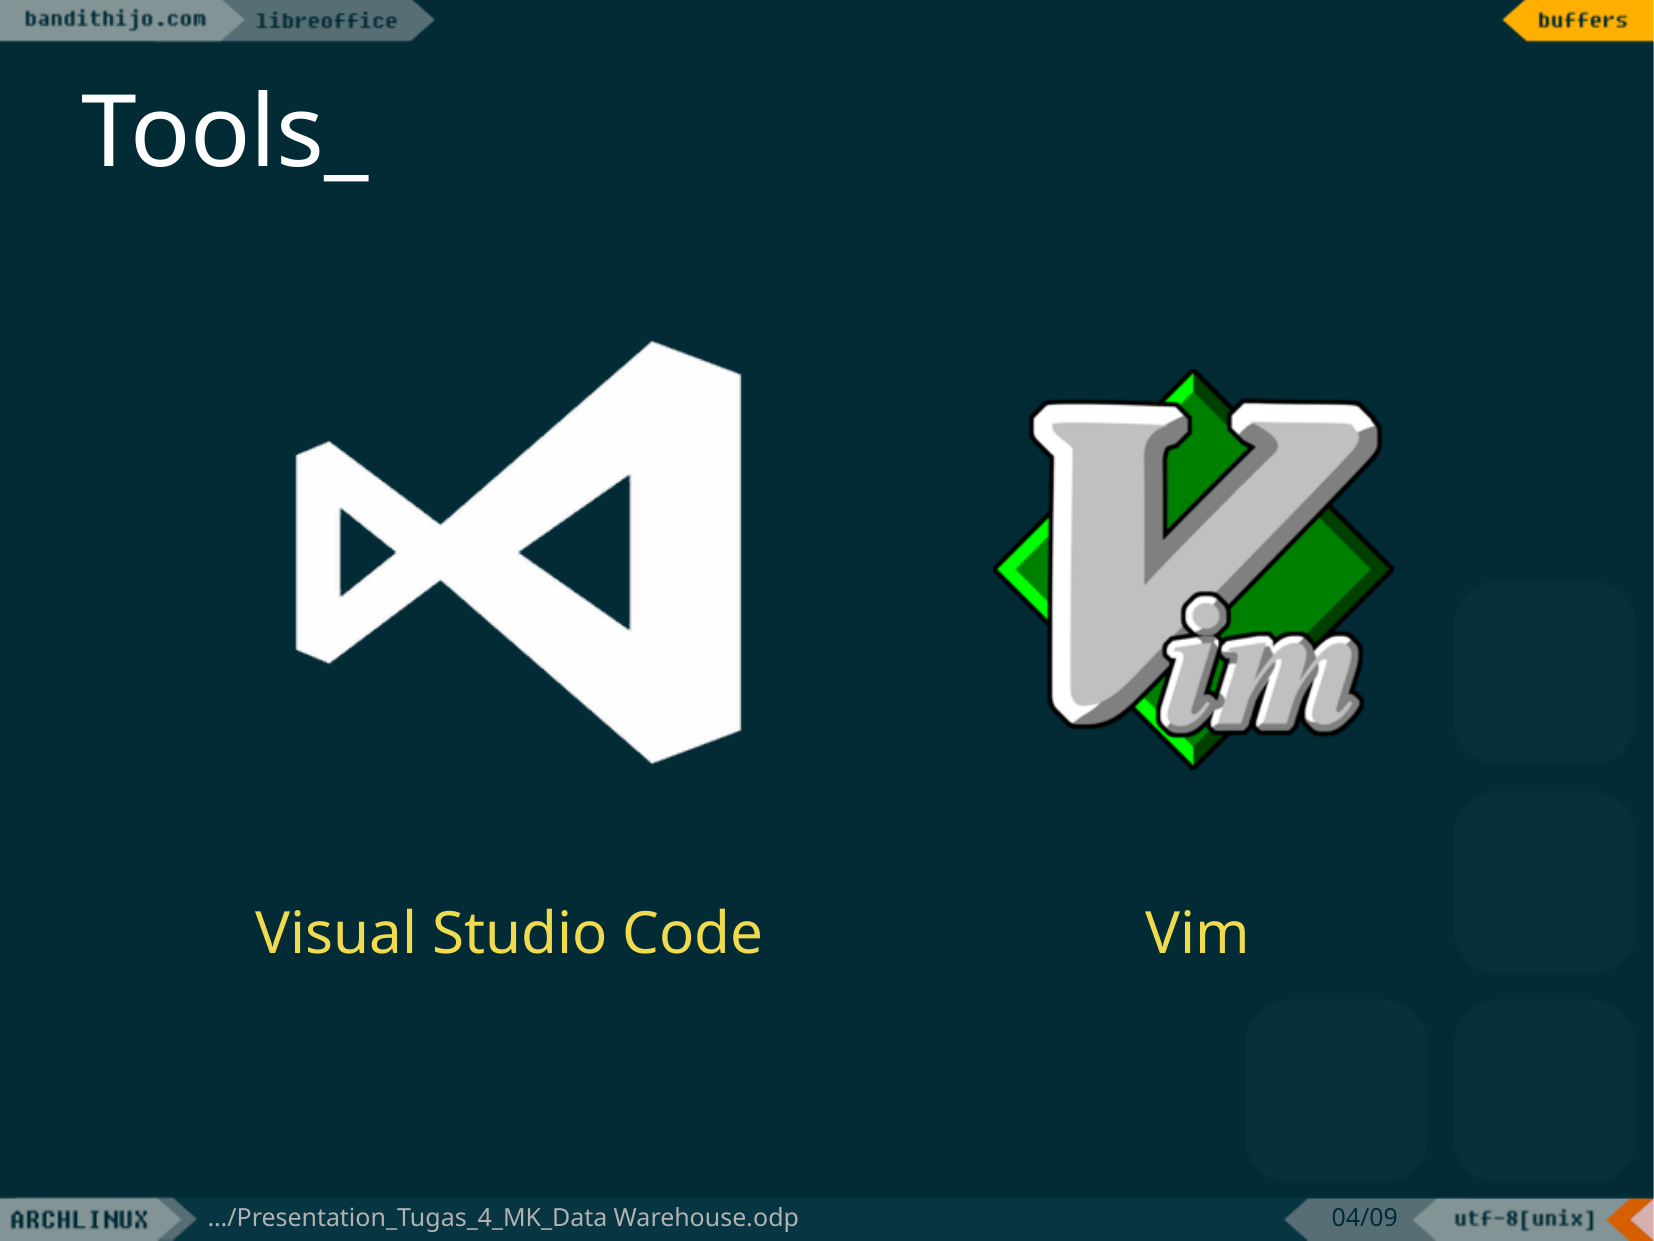

# Tools_
Visual Studio Code
Vim
…/Presentation_Tugas_4_MK_Data Warehouse.odp
04/09